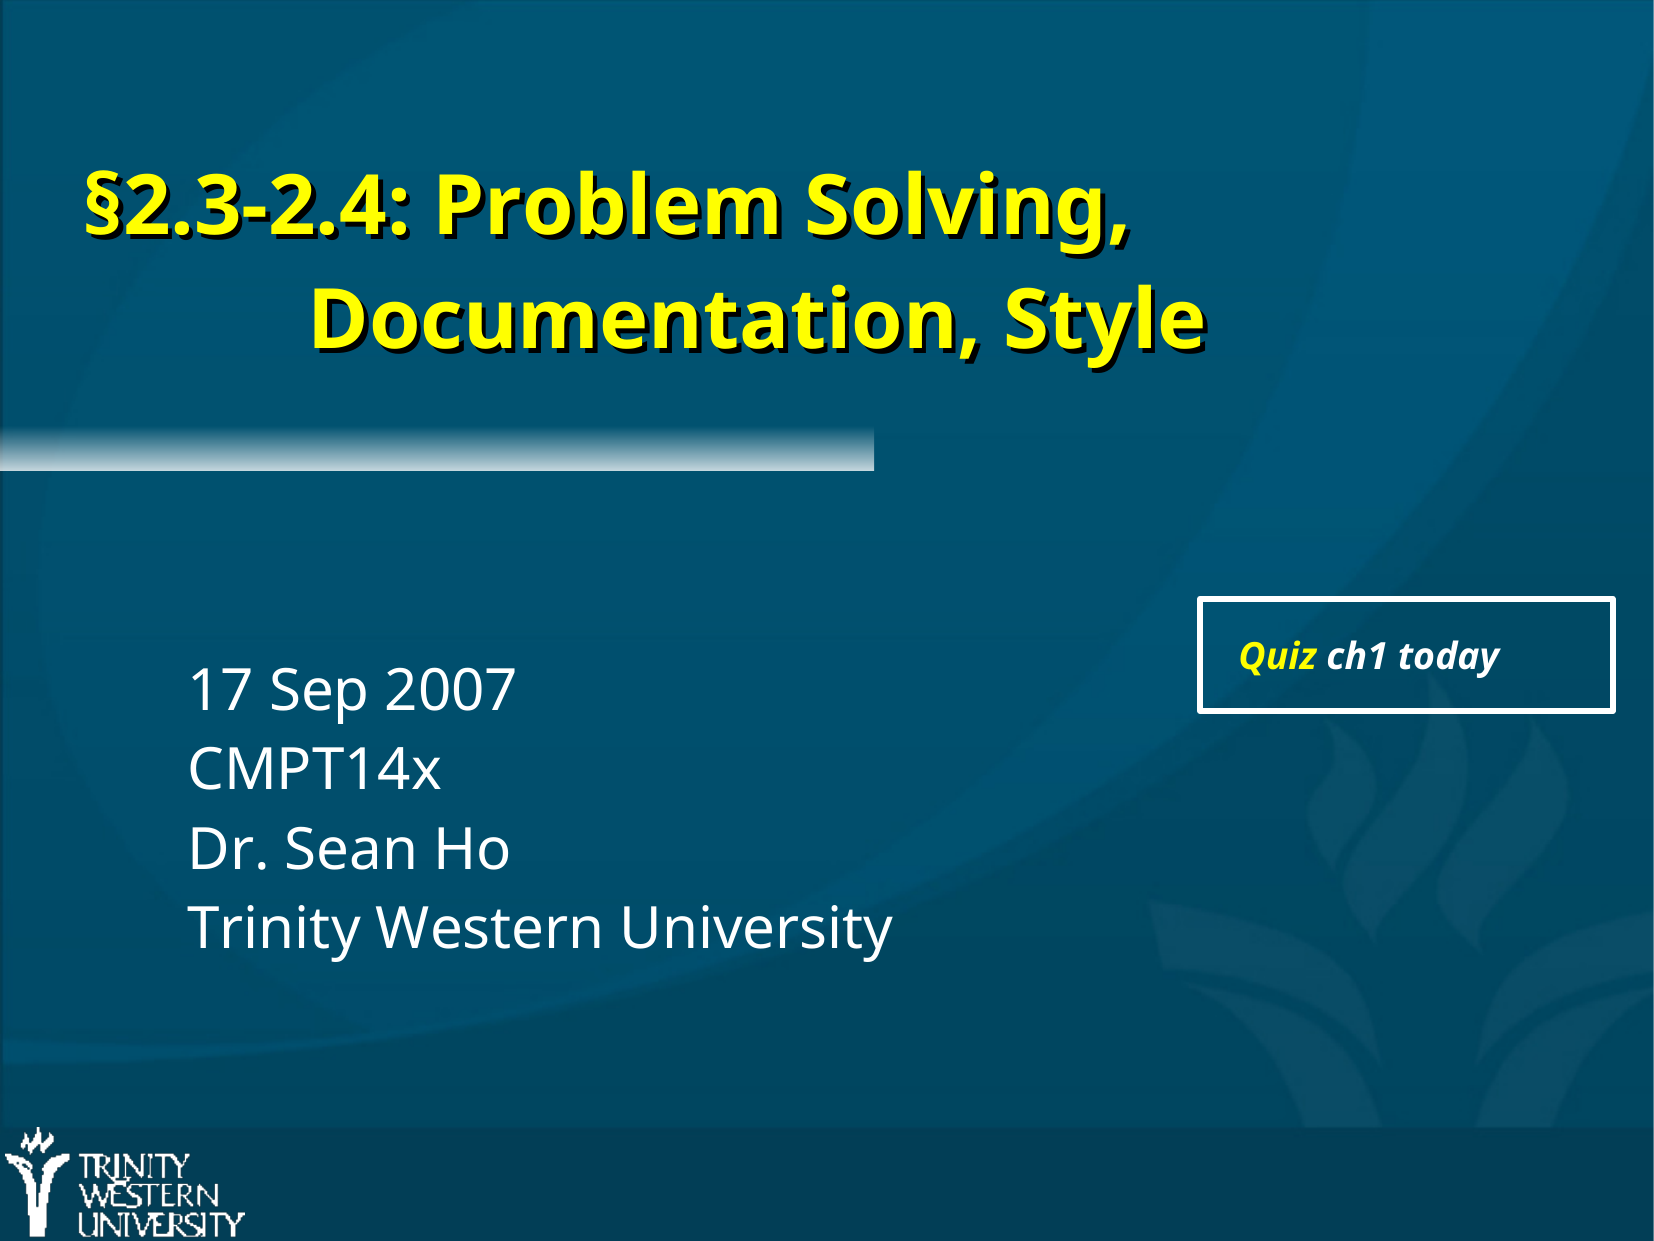

# §2.3-2.4: Problem Solving, Documentation, Style
17 Sep 2007
CMPT14x
Dr. Sean Ho
Trinity Western University
Quiz ch1 today